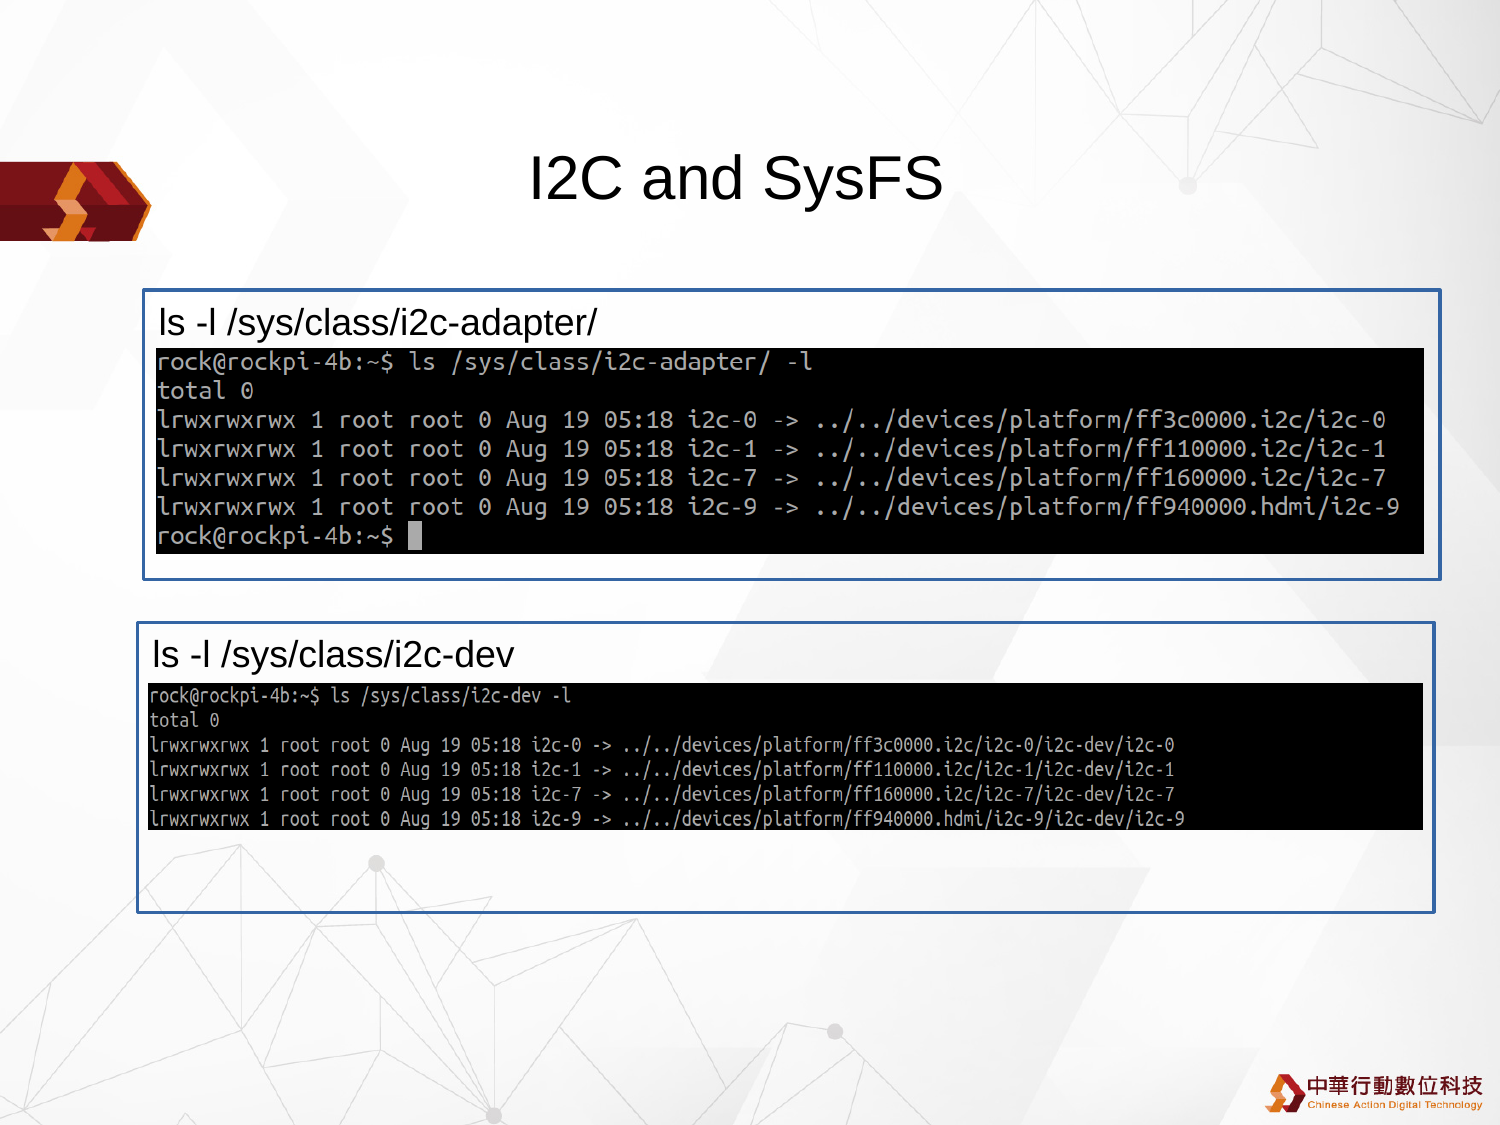

# I2C and SysFS
ls -l /sys/class/i2c-adapter/
ls -l /sys/class/i2c-dev